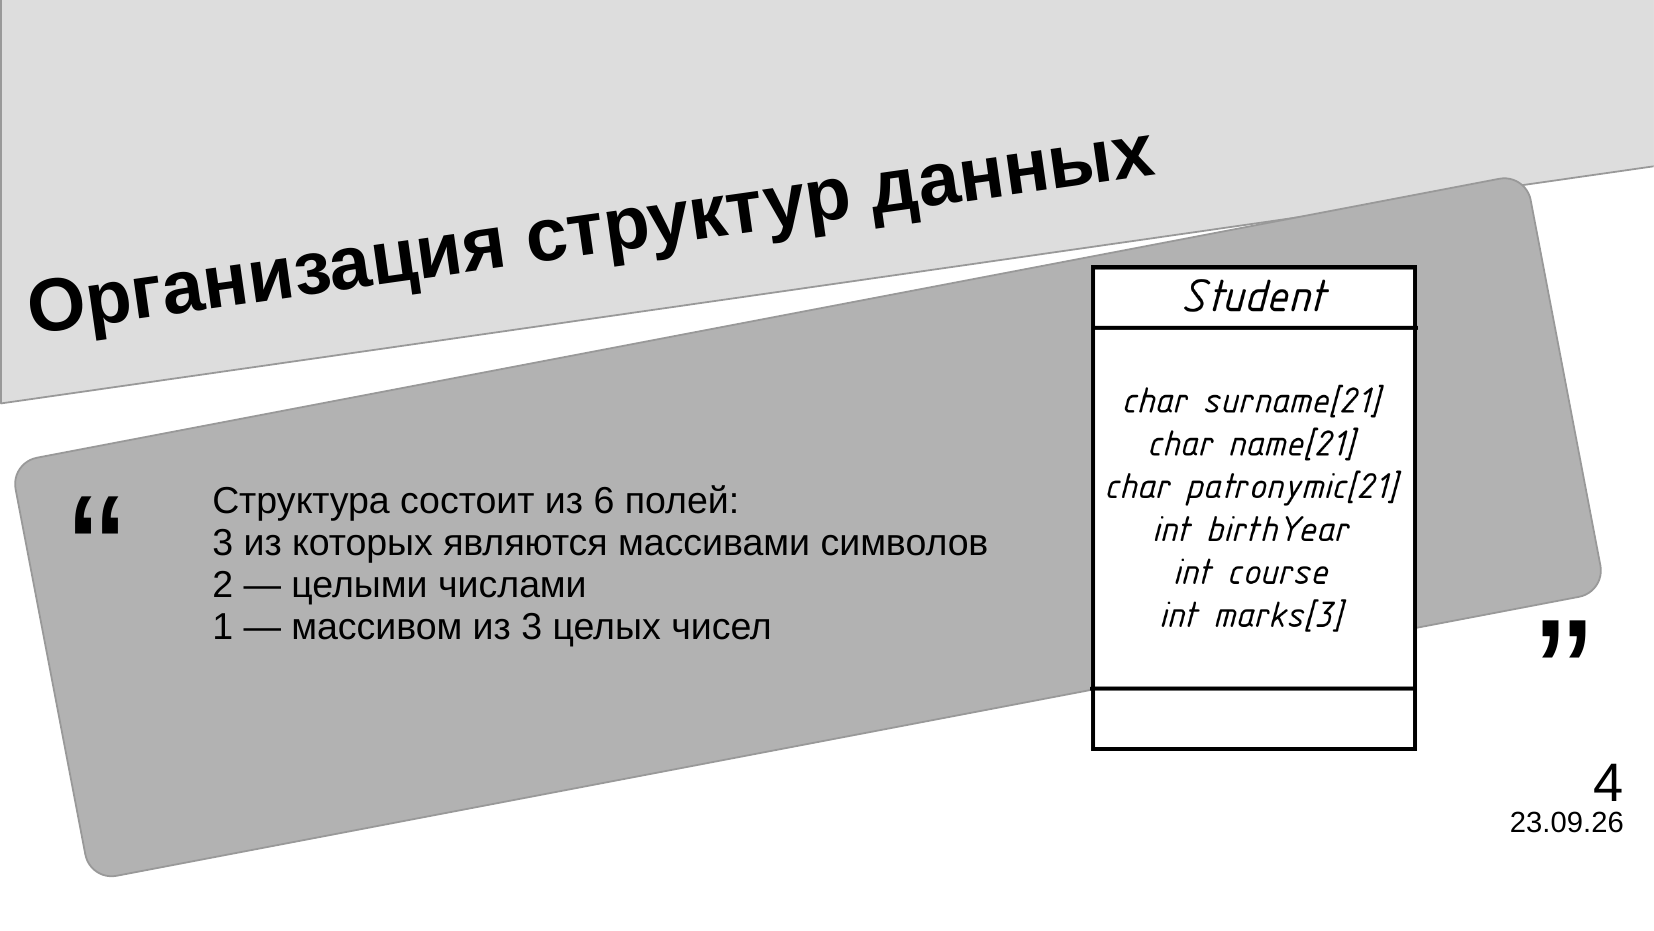

# Организация структур данных
Структура состоит из 6 полей:
3 из которых являются массивами символов
2 — целыми числами
1 — массивом из 3 целых чисел
4